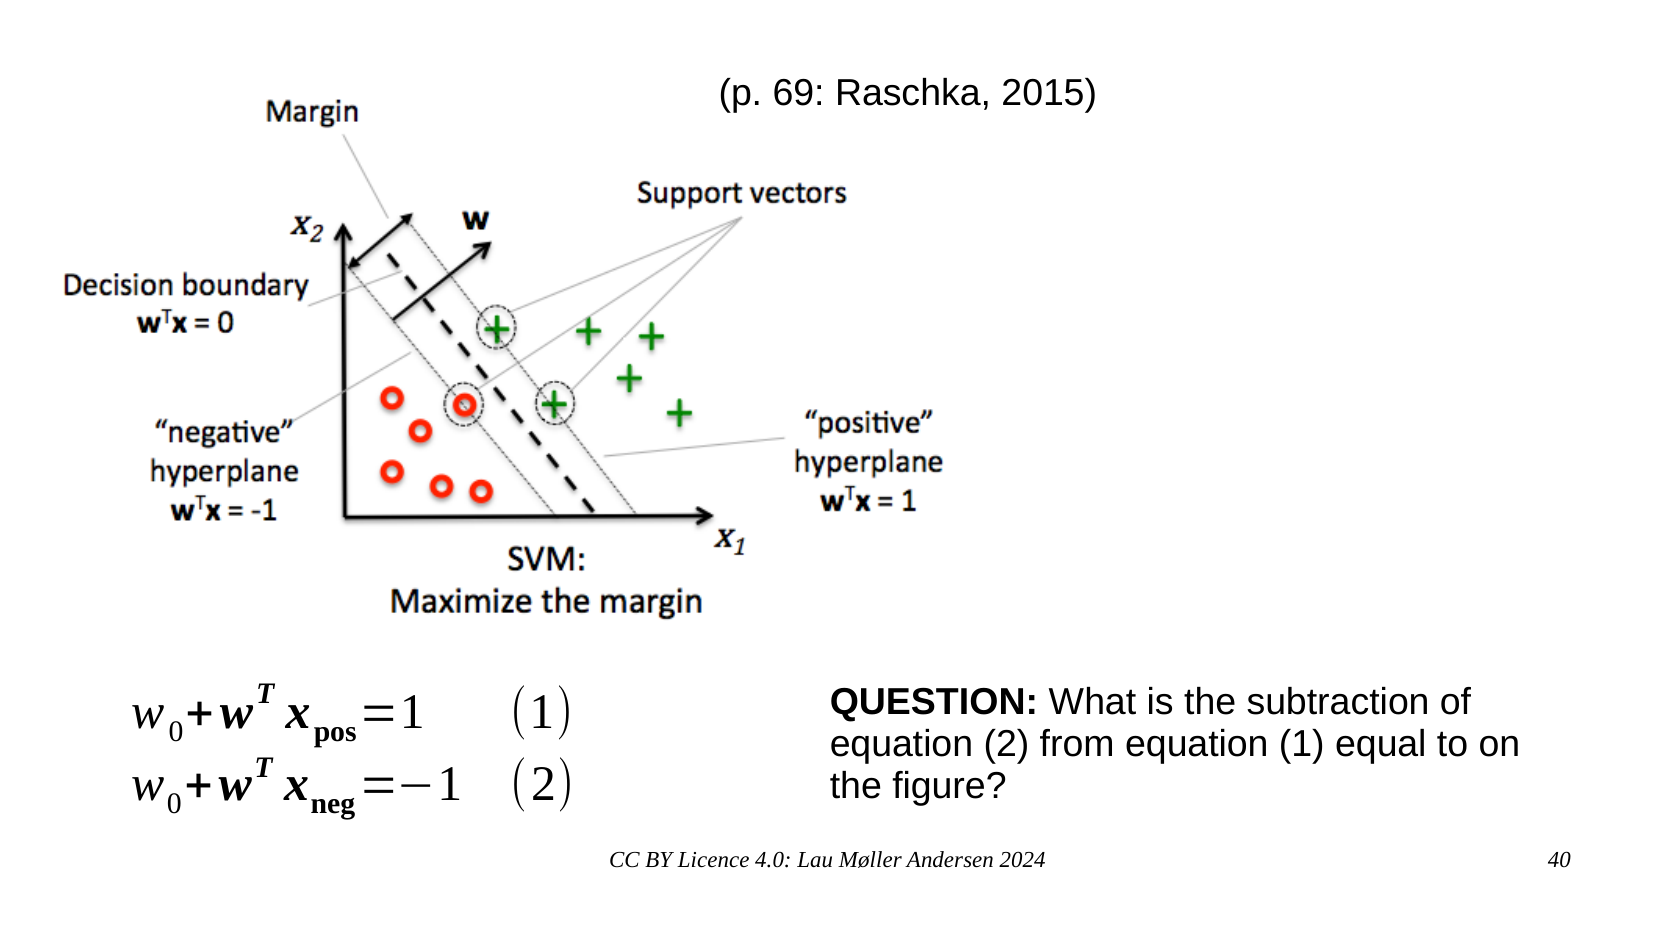

(p. 69: Raschka, 2015)
QUESTION: What is the subtraction of equation (2) from equation (1) equal to on the figure?
CC BY Licence 4.0: Lau Møller Andersen 2024
40